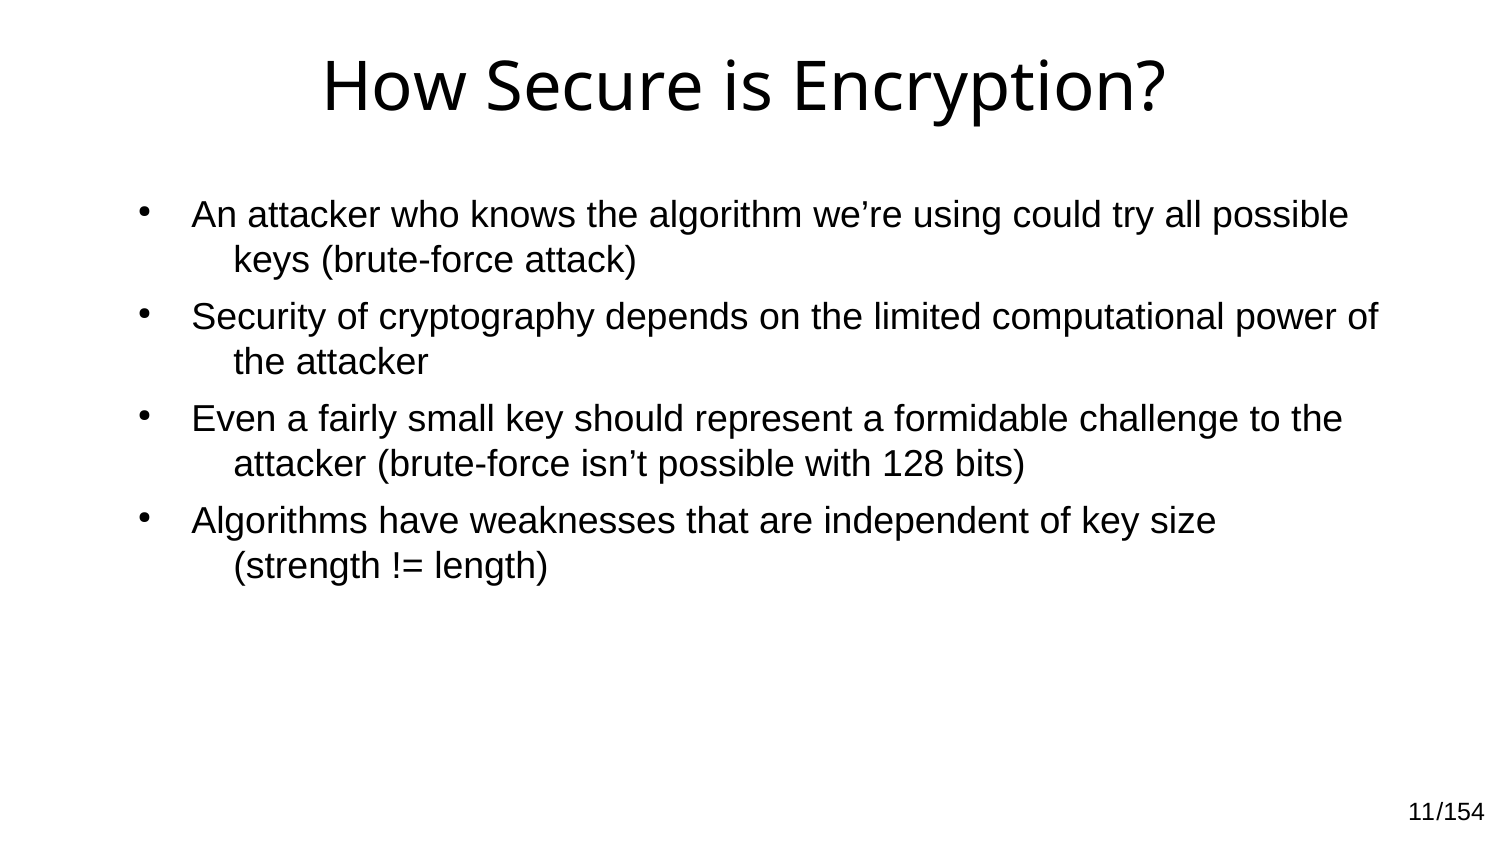

# How Secure is Encryption?
An attacker who knows the algorithm we’re using could try all possible keys (brute-force attack)
Security of cryptography depends on the limited computational power of the attacker
Even a fairly small key should represent a formidable challenge to the attacker (brute-force isn’t possible with 128 bits)
Algorithms have weaknesses that are independent of key size (strength != length)